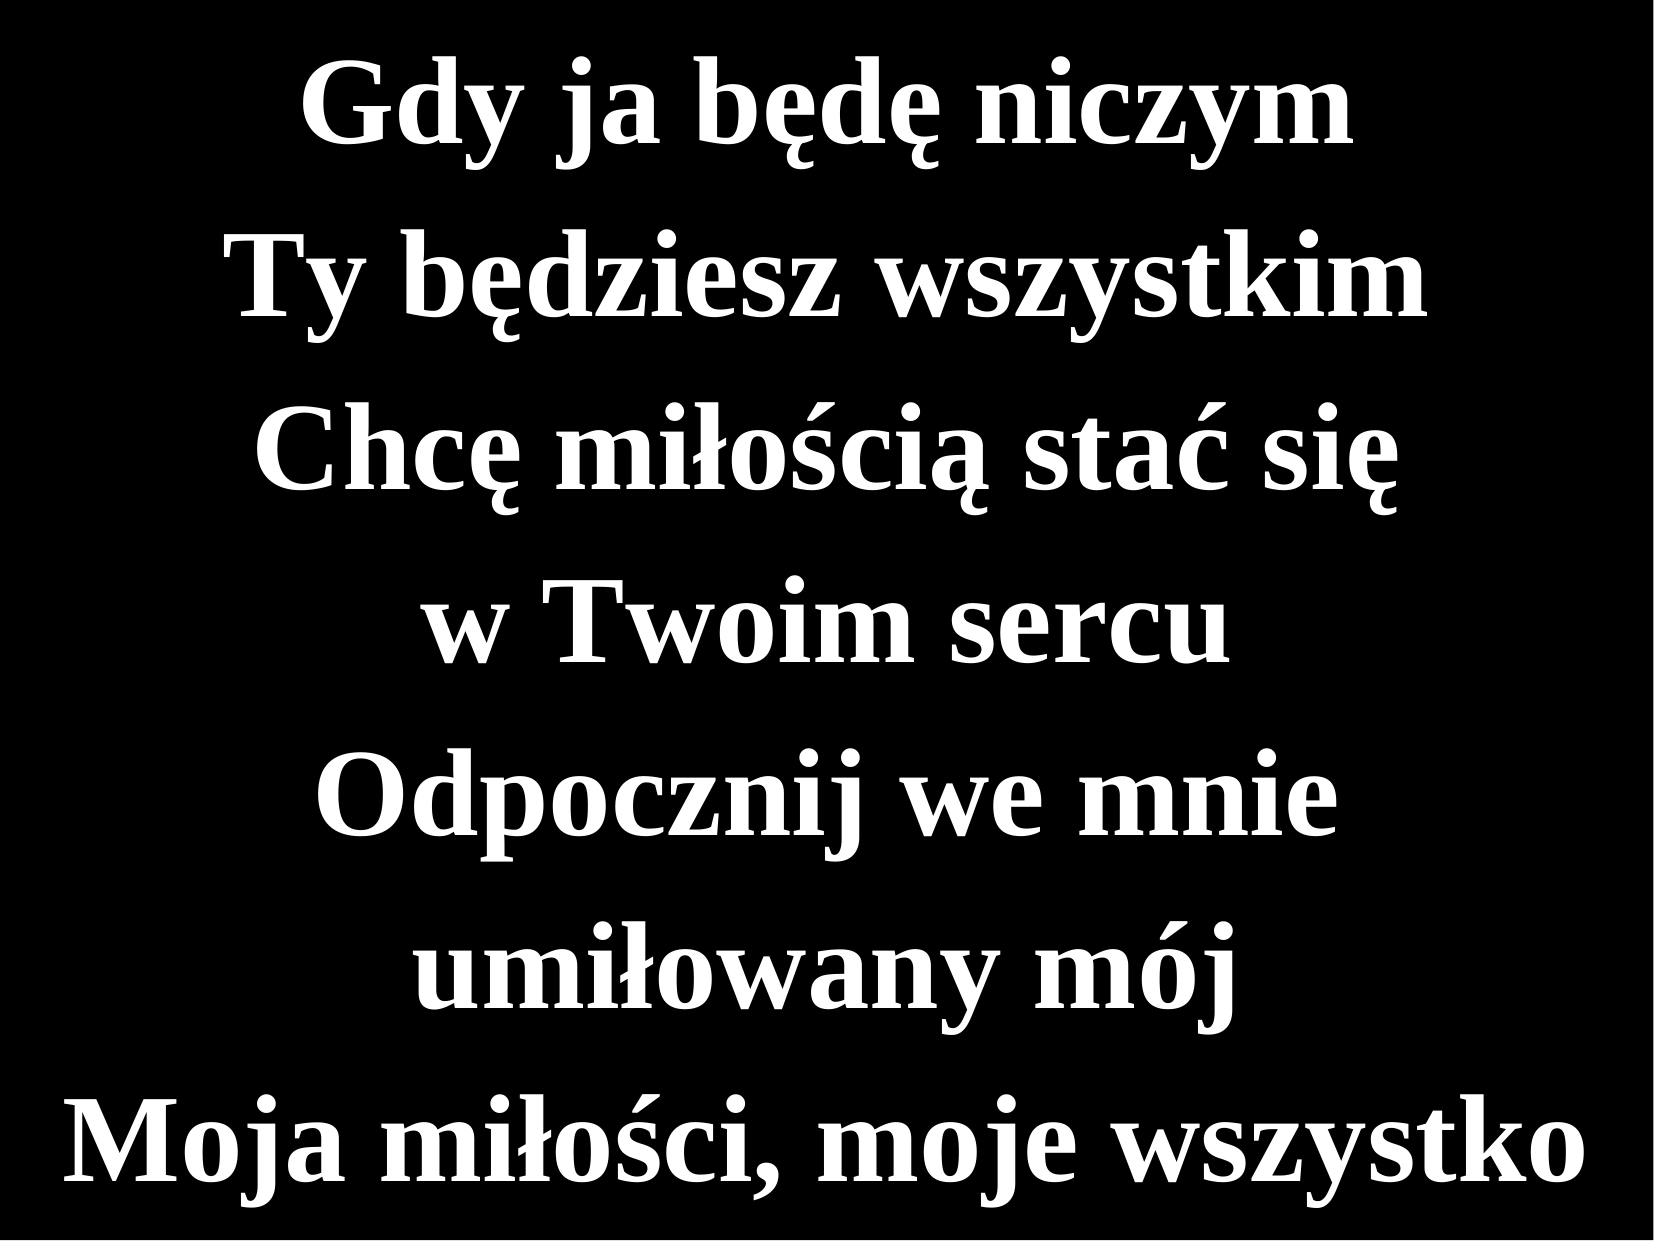

# Gdy ja będę niczym ppp Ty będziesz wszystkim ppp Chcę miłością stać się ppp w Twoim sercu ppp Odpocznij we mnie ppp umiłowany mój ppp Moja miłości, moje wszystko